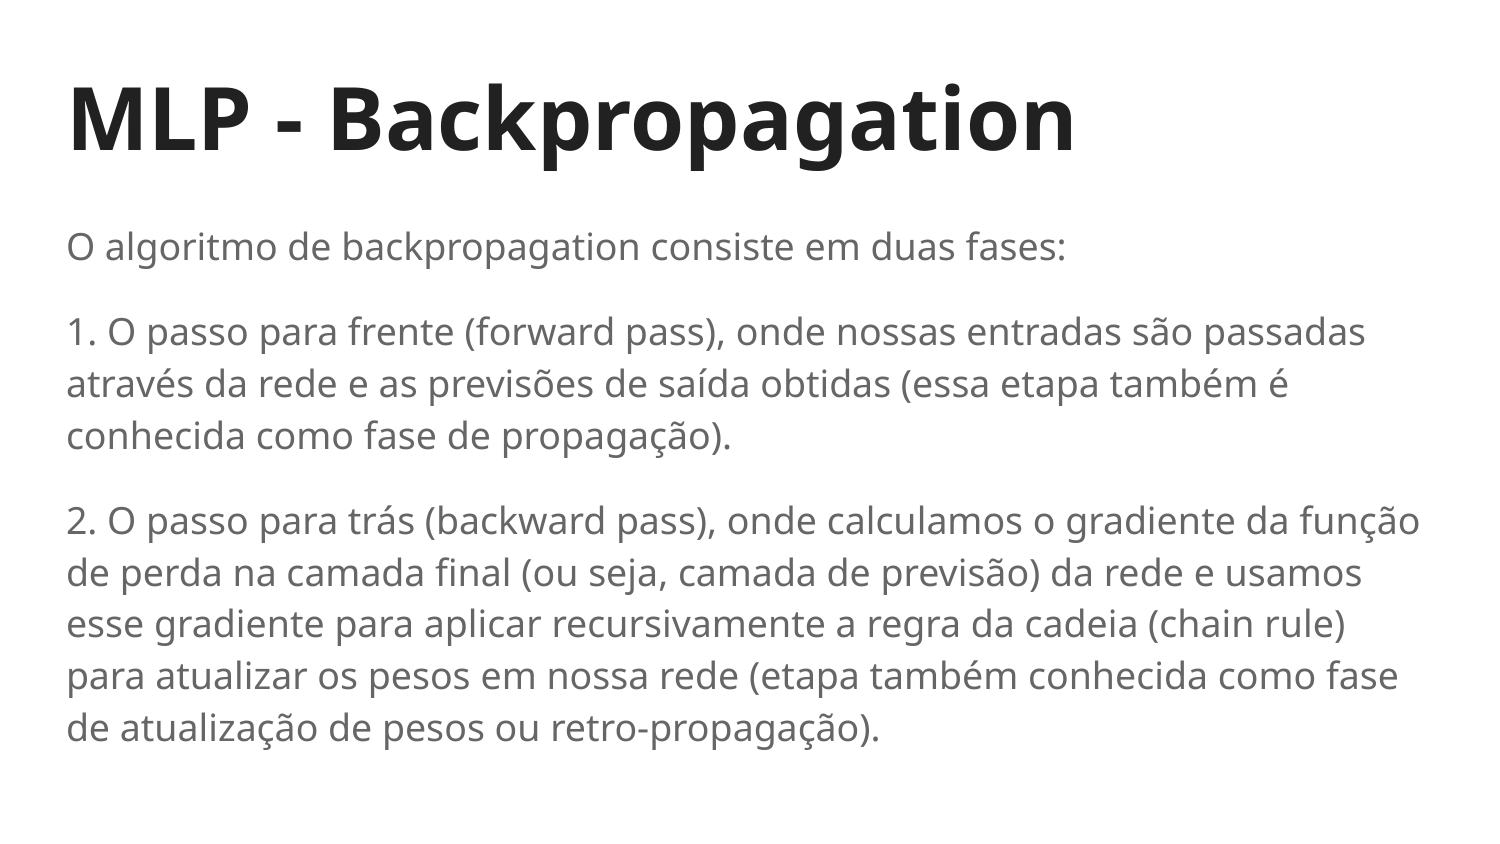

# MLP - Backpropagation
O algoritmo de backpropagation consiste em duas fases:
1. O passo para frente (forward pass), onde nossas entradas são passadas através da rede e as previsões de saída obtidas (essa etapa também é conhecida como fase de propagação).
2. O passo para trás (backward pass), onde calculamos o gradiente da função de perda na camada final (ou seja, camada de previsão) da rede e usamos esse gradiente para aplicar recursivamente a regra da cadeia (chain rule) para atualizar os pesos em nossa rede (etapa também conhecida como fase de atualização de pesos ou retro-propagação).